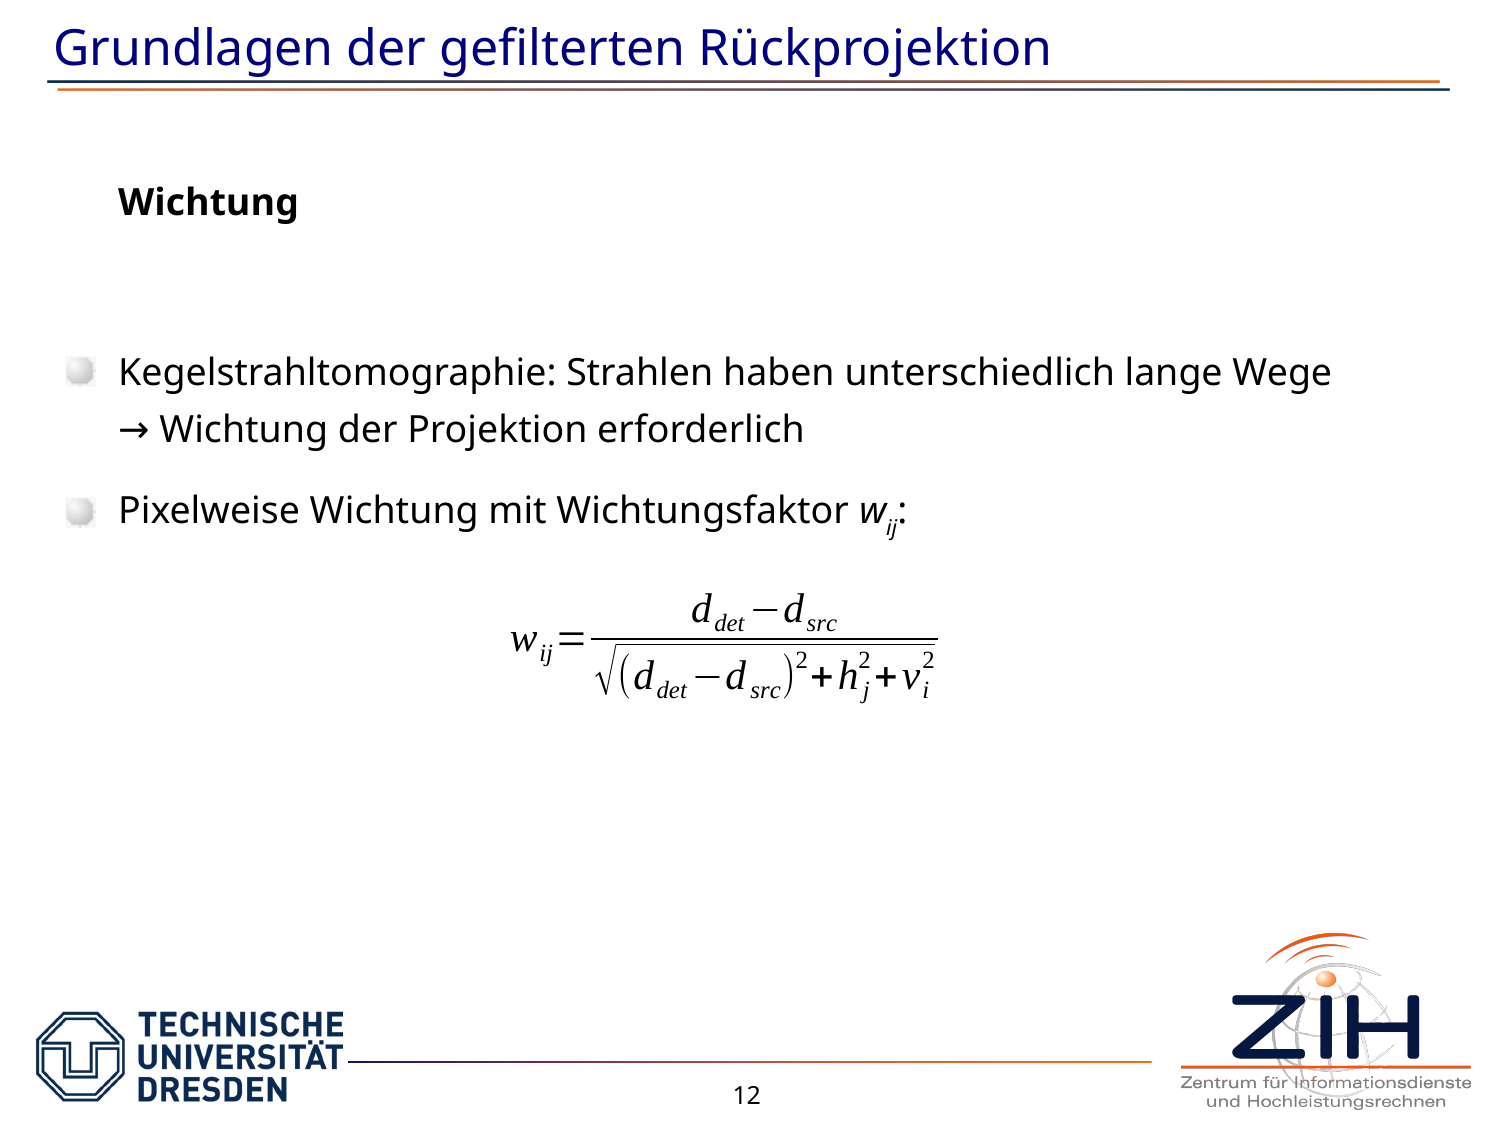

# Grundlagen der gefilterten Rückprojektion
Wichtung
Kegelstrahltomographie: Strahlen haben unterschiedlich lange Wege
→ Wichtung der Projektion erforderlich
Pixelweise Wichtung mit Wichtungsfaktor wij:
12